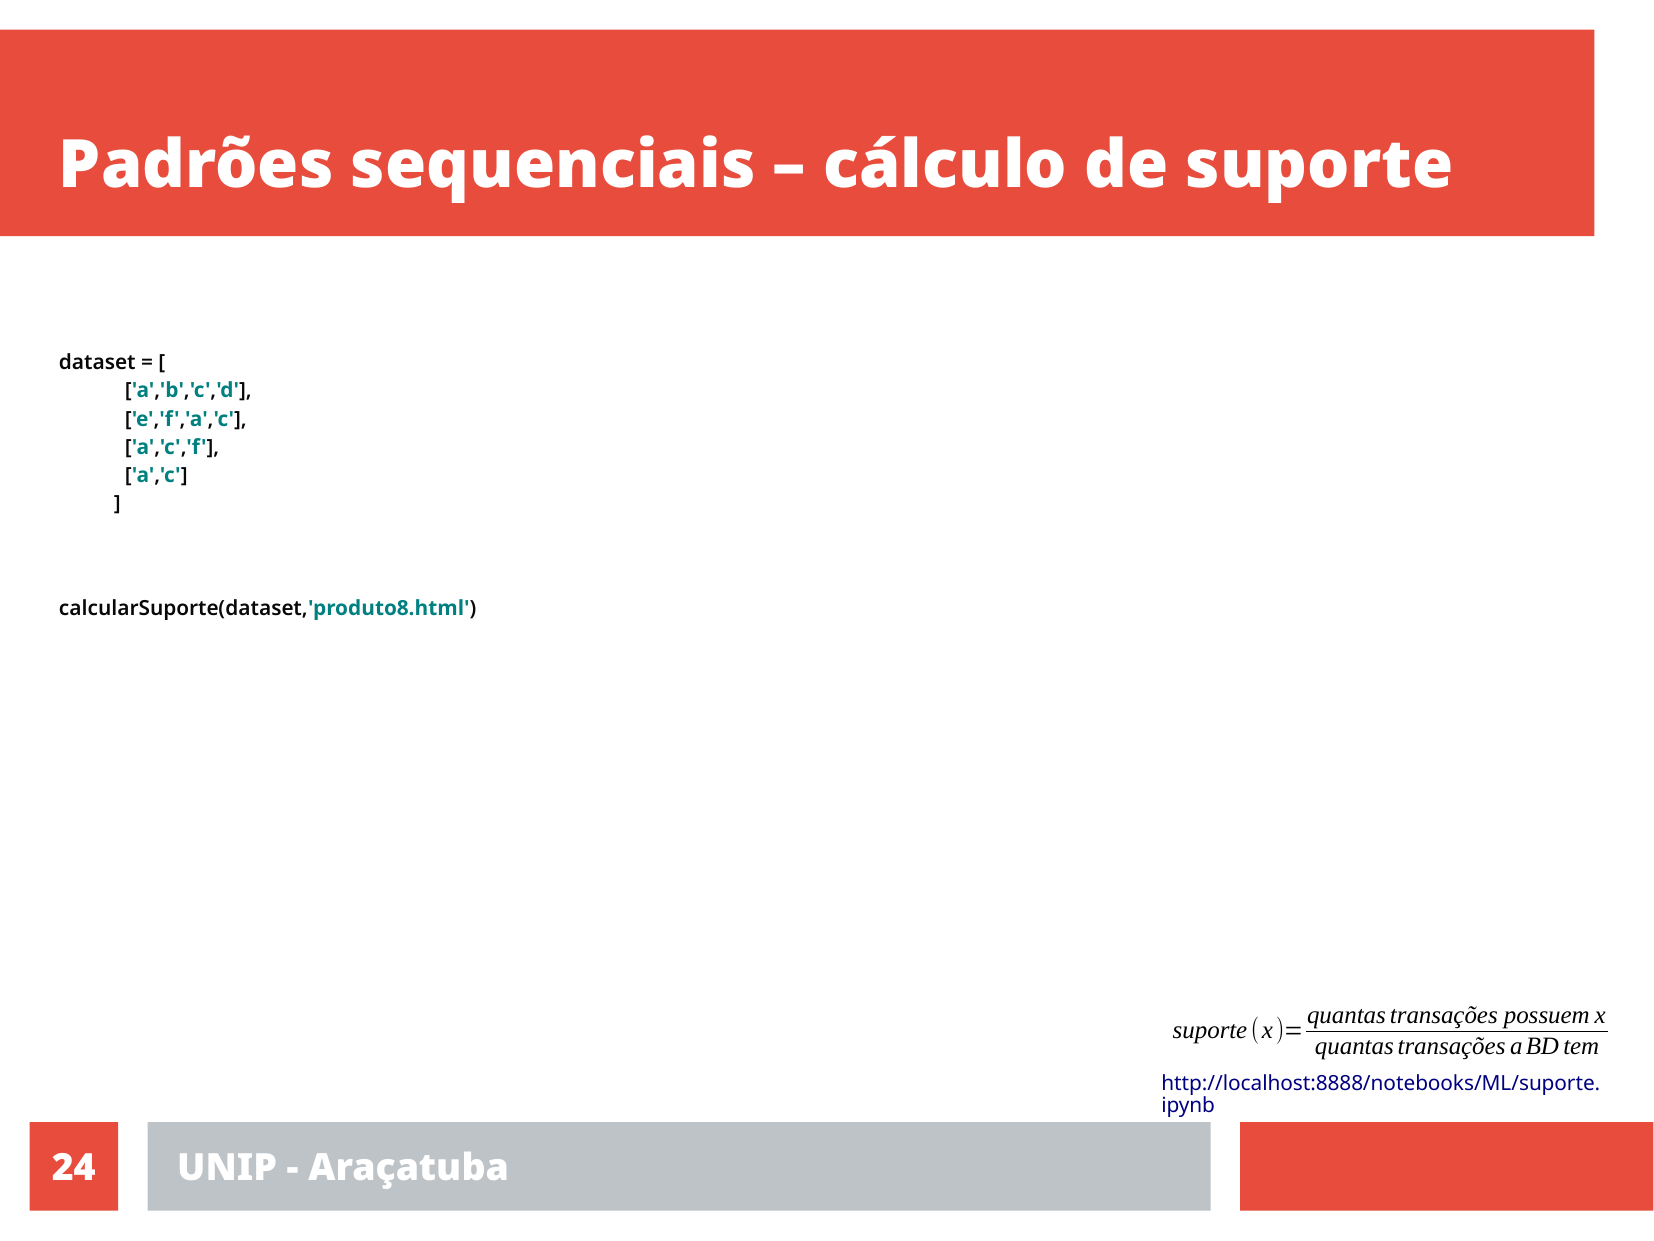

# Padrões sequenciais – cálculo de suporte
dataset = [
 ['a','b','c','d'],
 ['e','f','a','c'],
 ['a','c','f'],
 ['a','c']
 ]
calcularSuporte(dataset,'produto8.html')
http://localhost:8888/notebooks/ML/suporte.ipynb
24
UNIP - Araçatuba